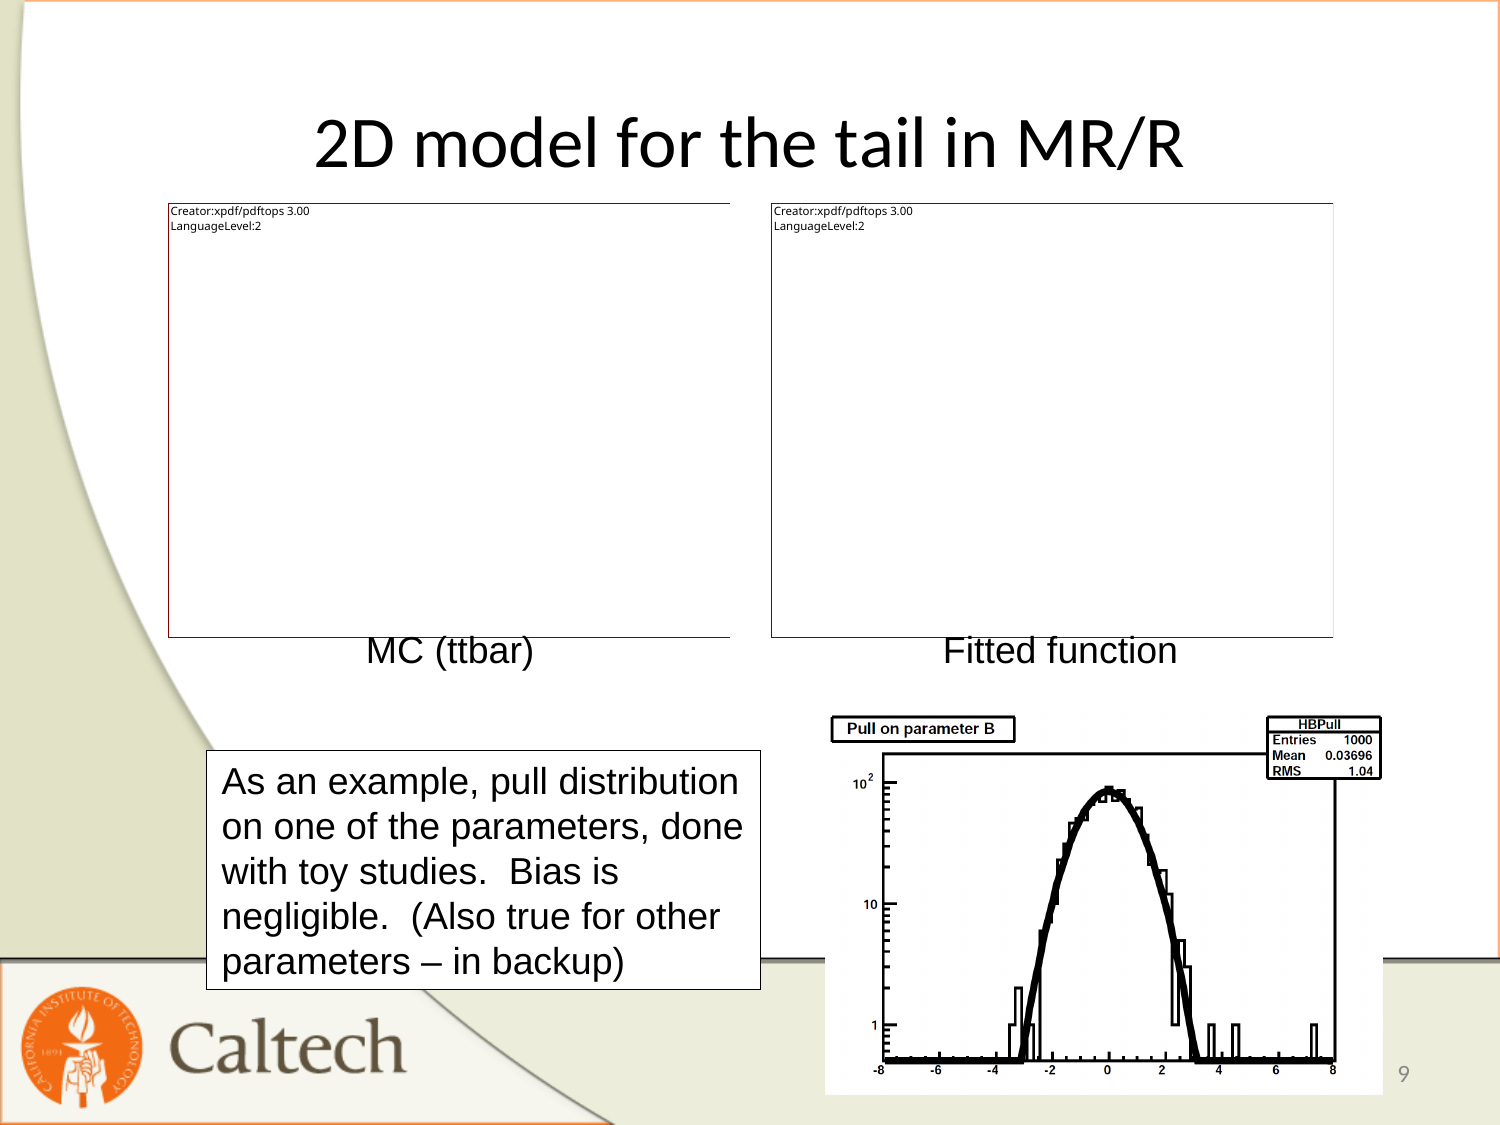

# 2D model for the tail in MR/R
MC (ttbar)
Fitted function
As an example, pull distribution on one of the parameters, done with toy studies. Bias is negligible. (Also true for other parameters – in backup)
Yi Chen, LQ3 Meeting, June 17, 2011
9